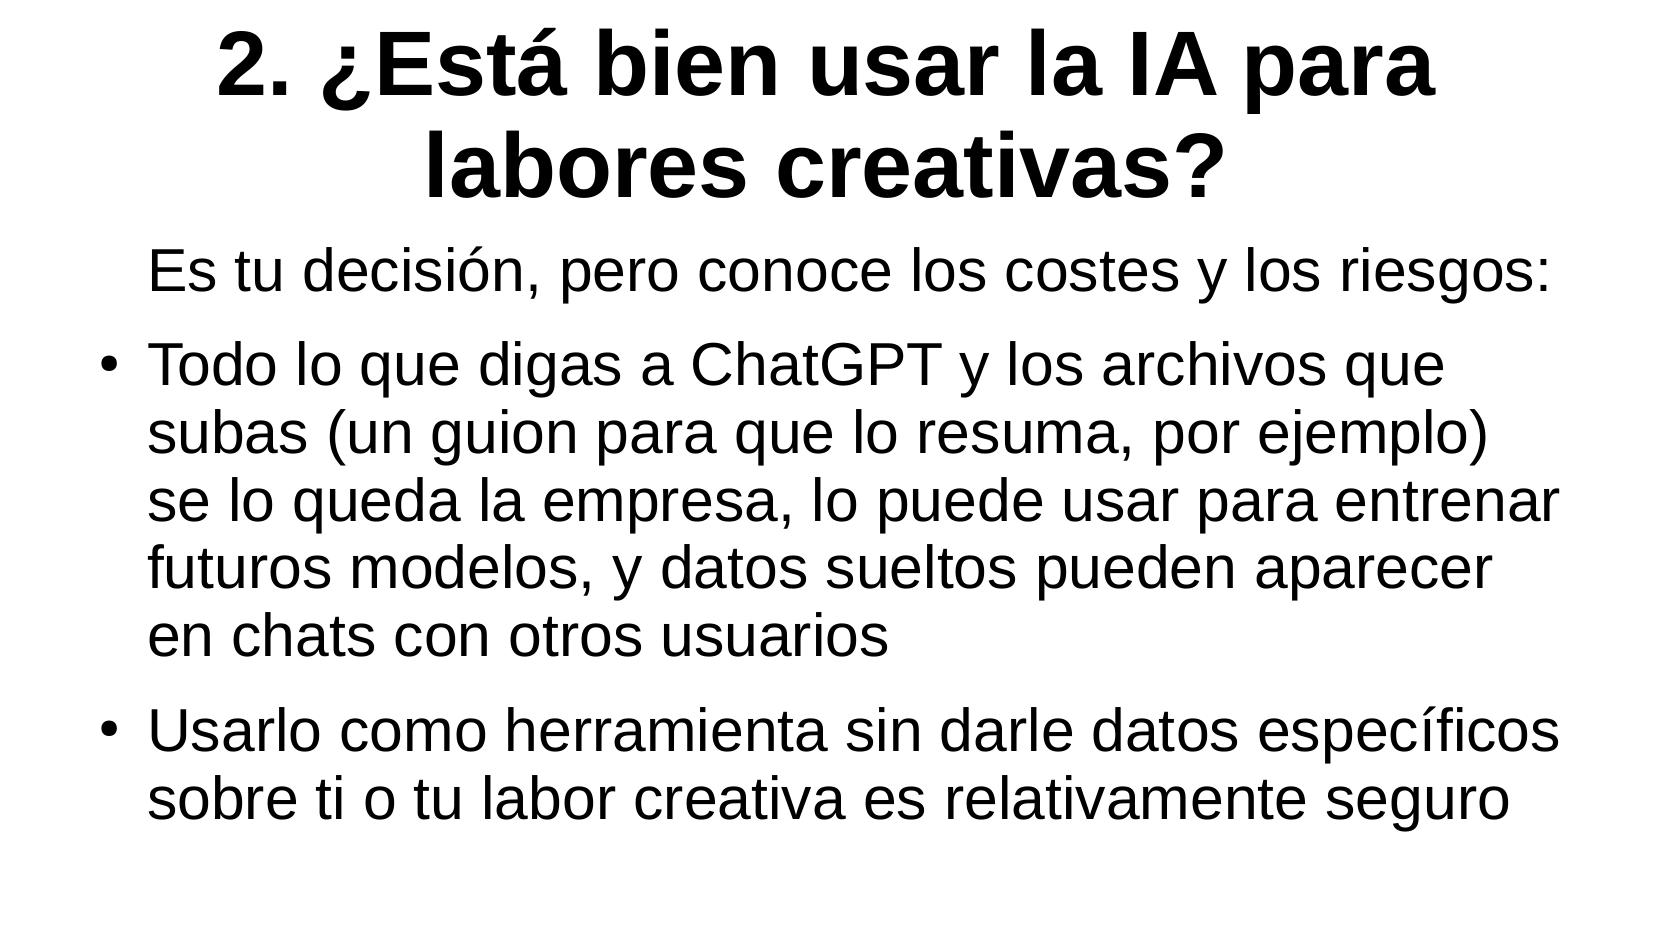

# 2. ¿Está bien usar la IA para labores creativas?
Es tu decisión, pero conoce los costes y los riesgos:
Todo lo que digas a ChatGPT y los archivos que subas (un guion para que lo resuma, por ejemplo) se lo queda la empresa, lo puede usar para entrenar futuros modelos, y datos sueltos pueden aparecer en chats con otros usuarios
Usarlo como herramienta sin darle datos específicos sobre ti o tu labor creativa es relativamente seguro